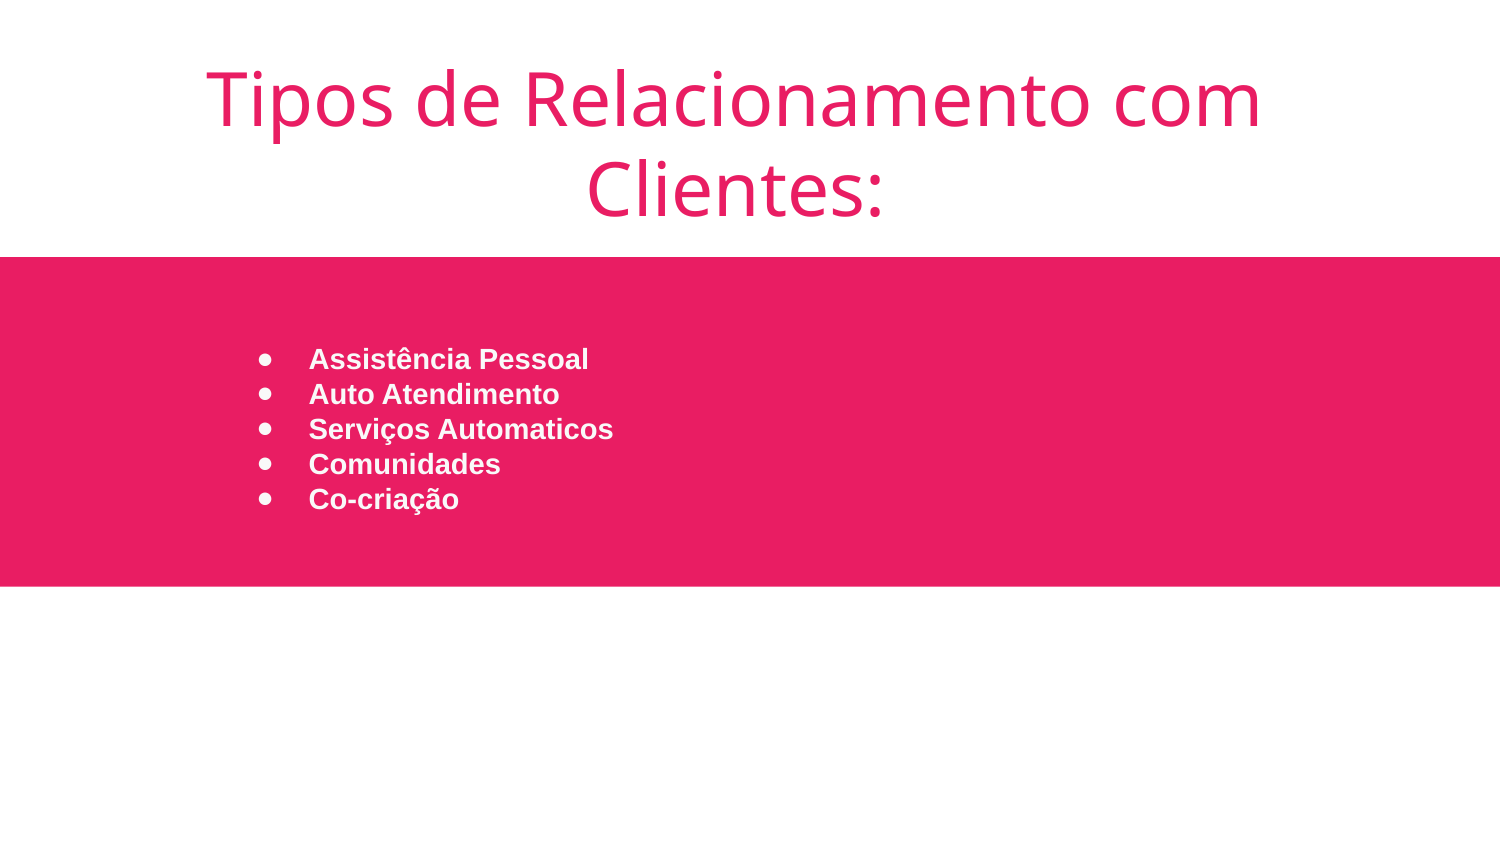

# Tipos de Relacionamento com Clientes:
Assistência Pessoal
Auto Atendimento
Serviços Automaticos
Comunidades
Co-criação